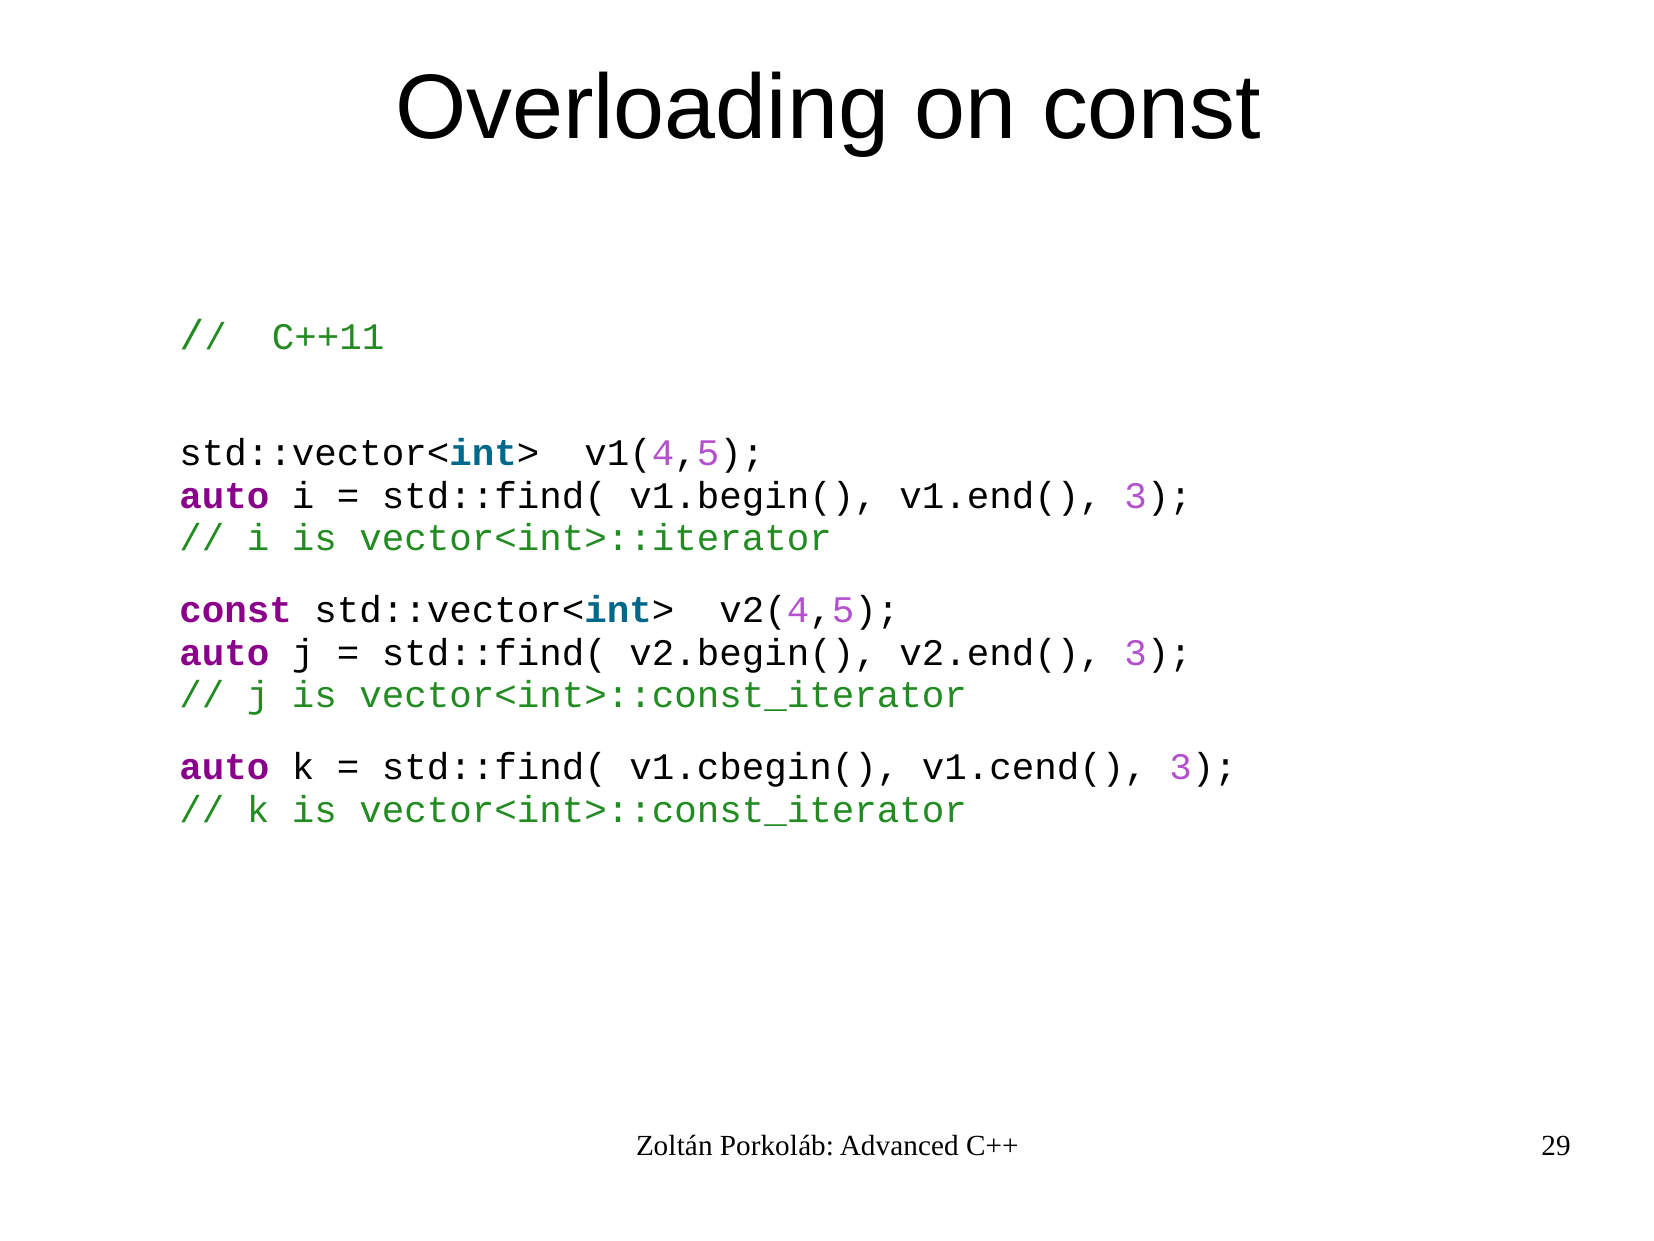

Overloading on const
# // C++11
std::vector<int> v1(4,5);
auto i = std::find( v1.begin(), v1.end(), 3);
// i is vector<int>::iterator
const std::vector<int> v2(4,5);
auto j = std::find( v2.begin(), v2.end(), 3);
// j is vector<int>::const_iterator
auto k = std::find( v1.cbegin(), v1.cend(), 3);
// k is vector<int>::const_iterator
Zoltán Porkoláb: Advanced C++
29